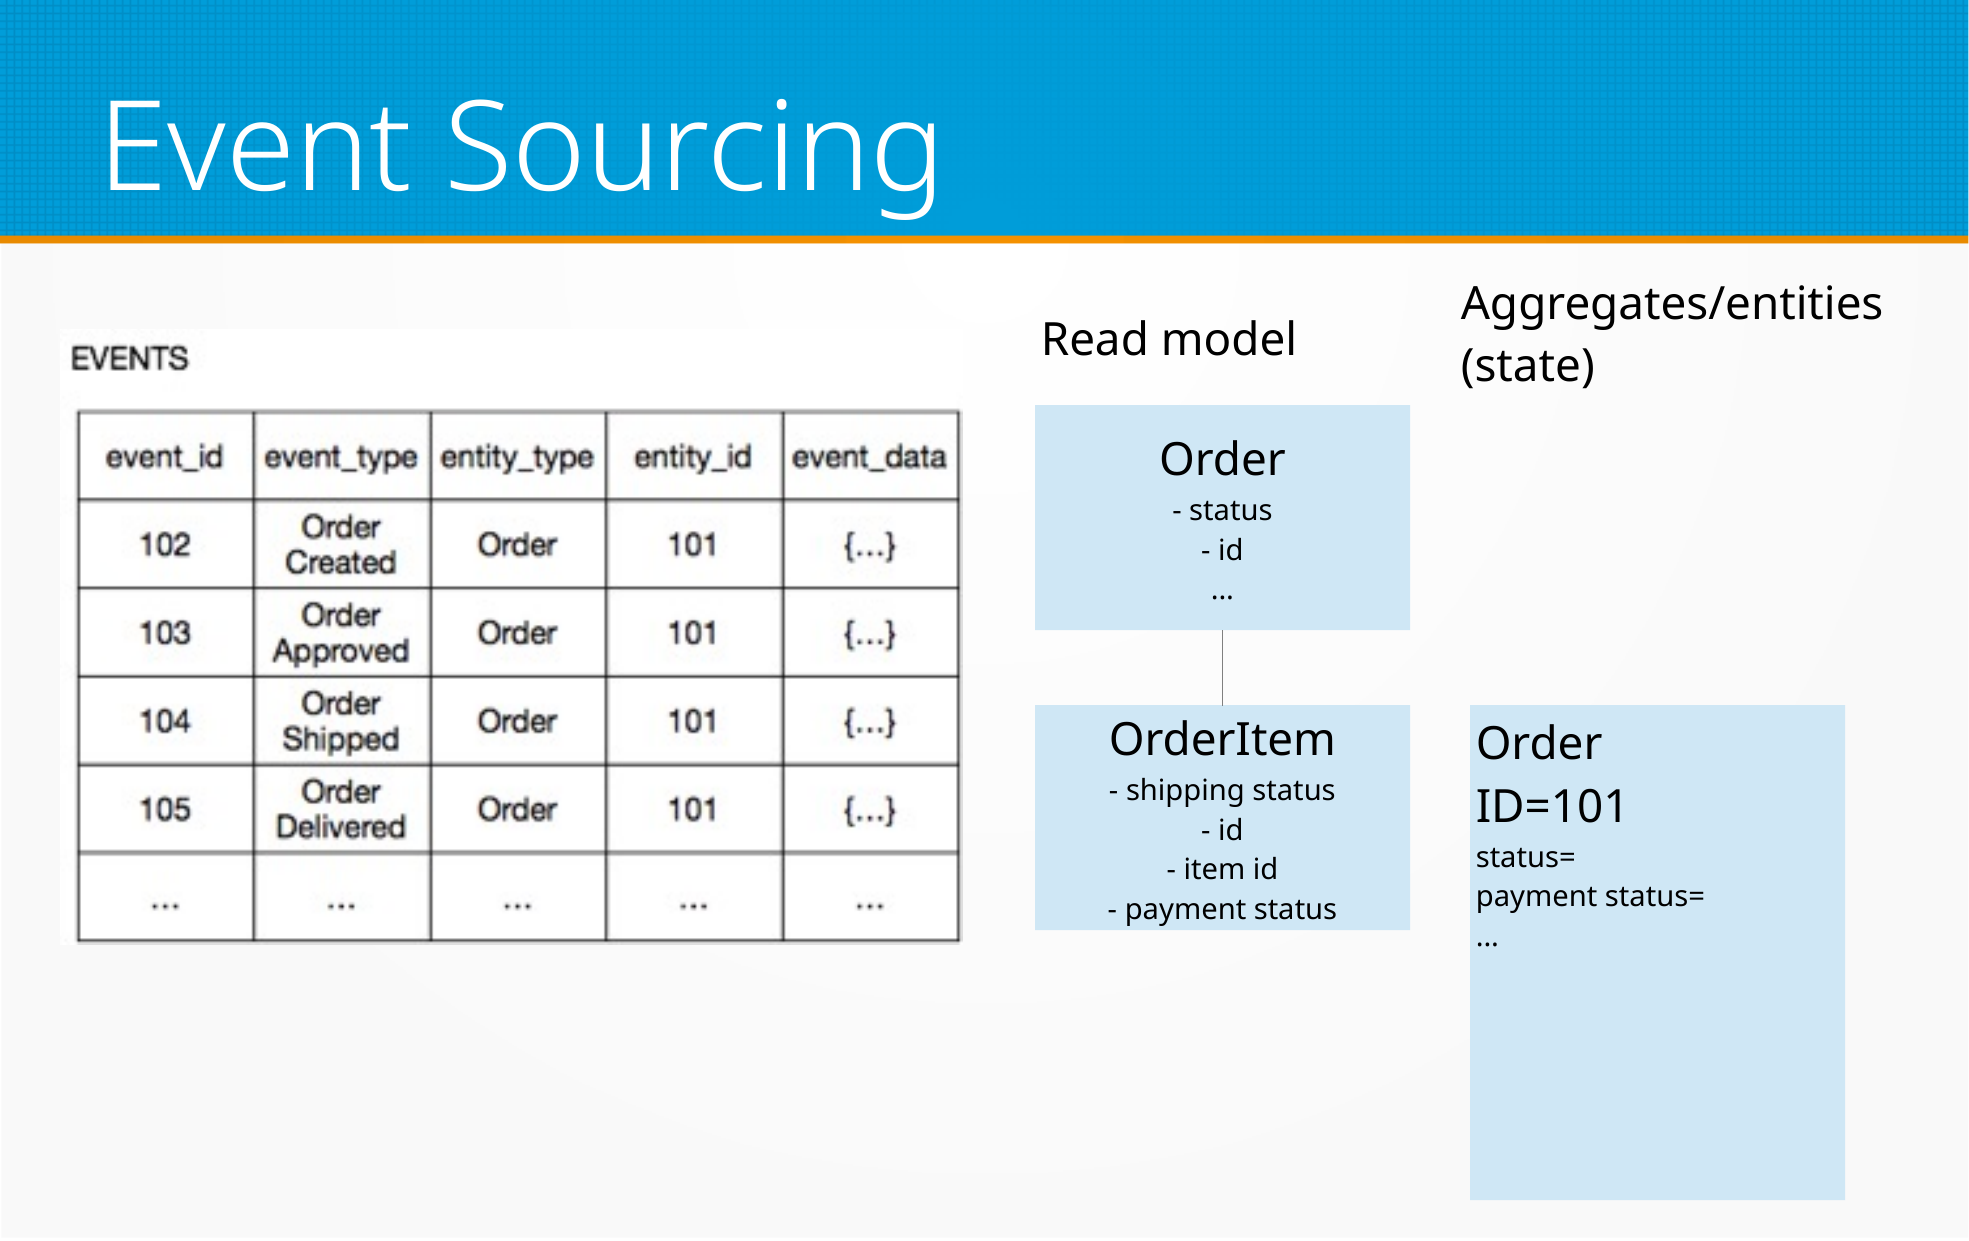

# Event Sourcing
Aggregates/entities (state)
Read model
Order
- status
- id
...
OrderItem
- shipping status
- id
- item id
- payment status
Order
ID=101
status=
payment status=
...